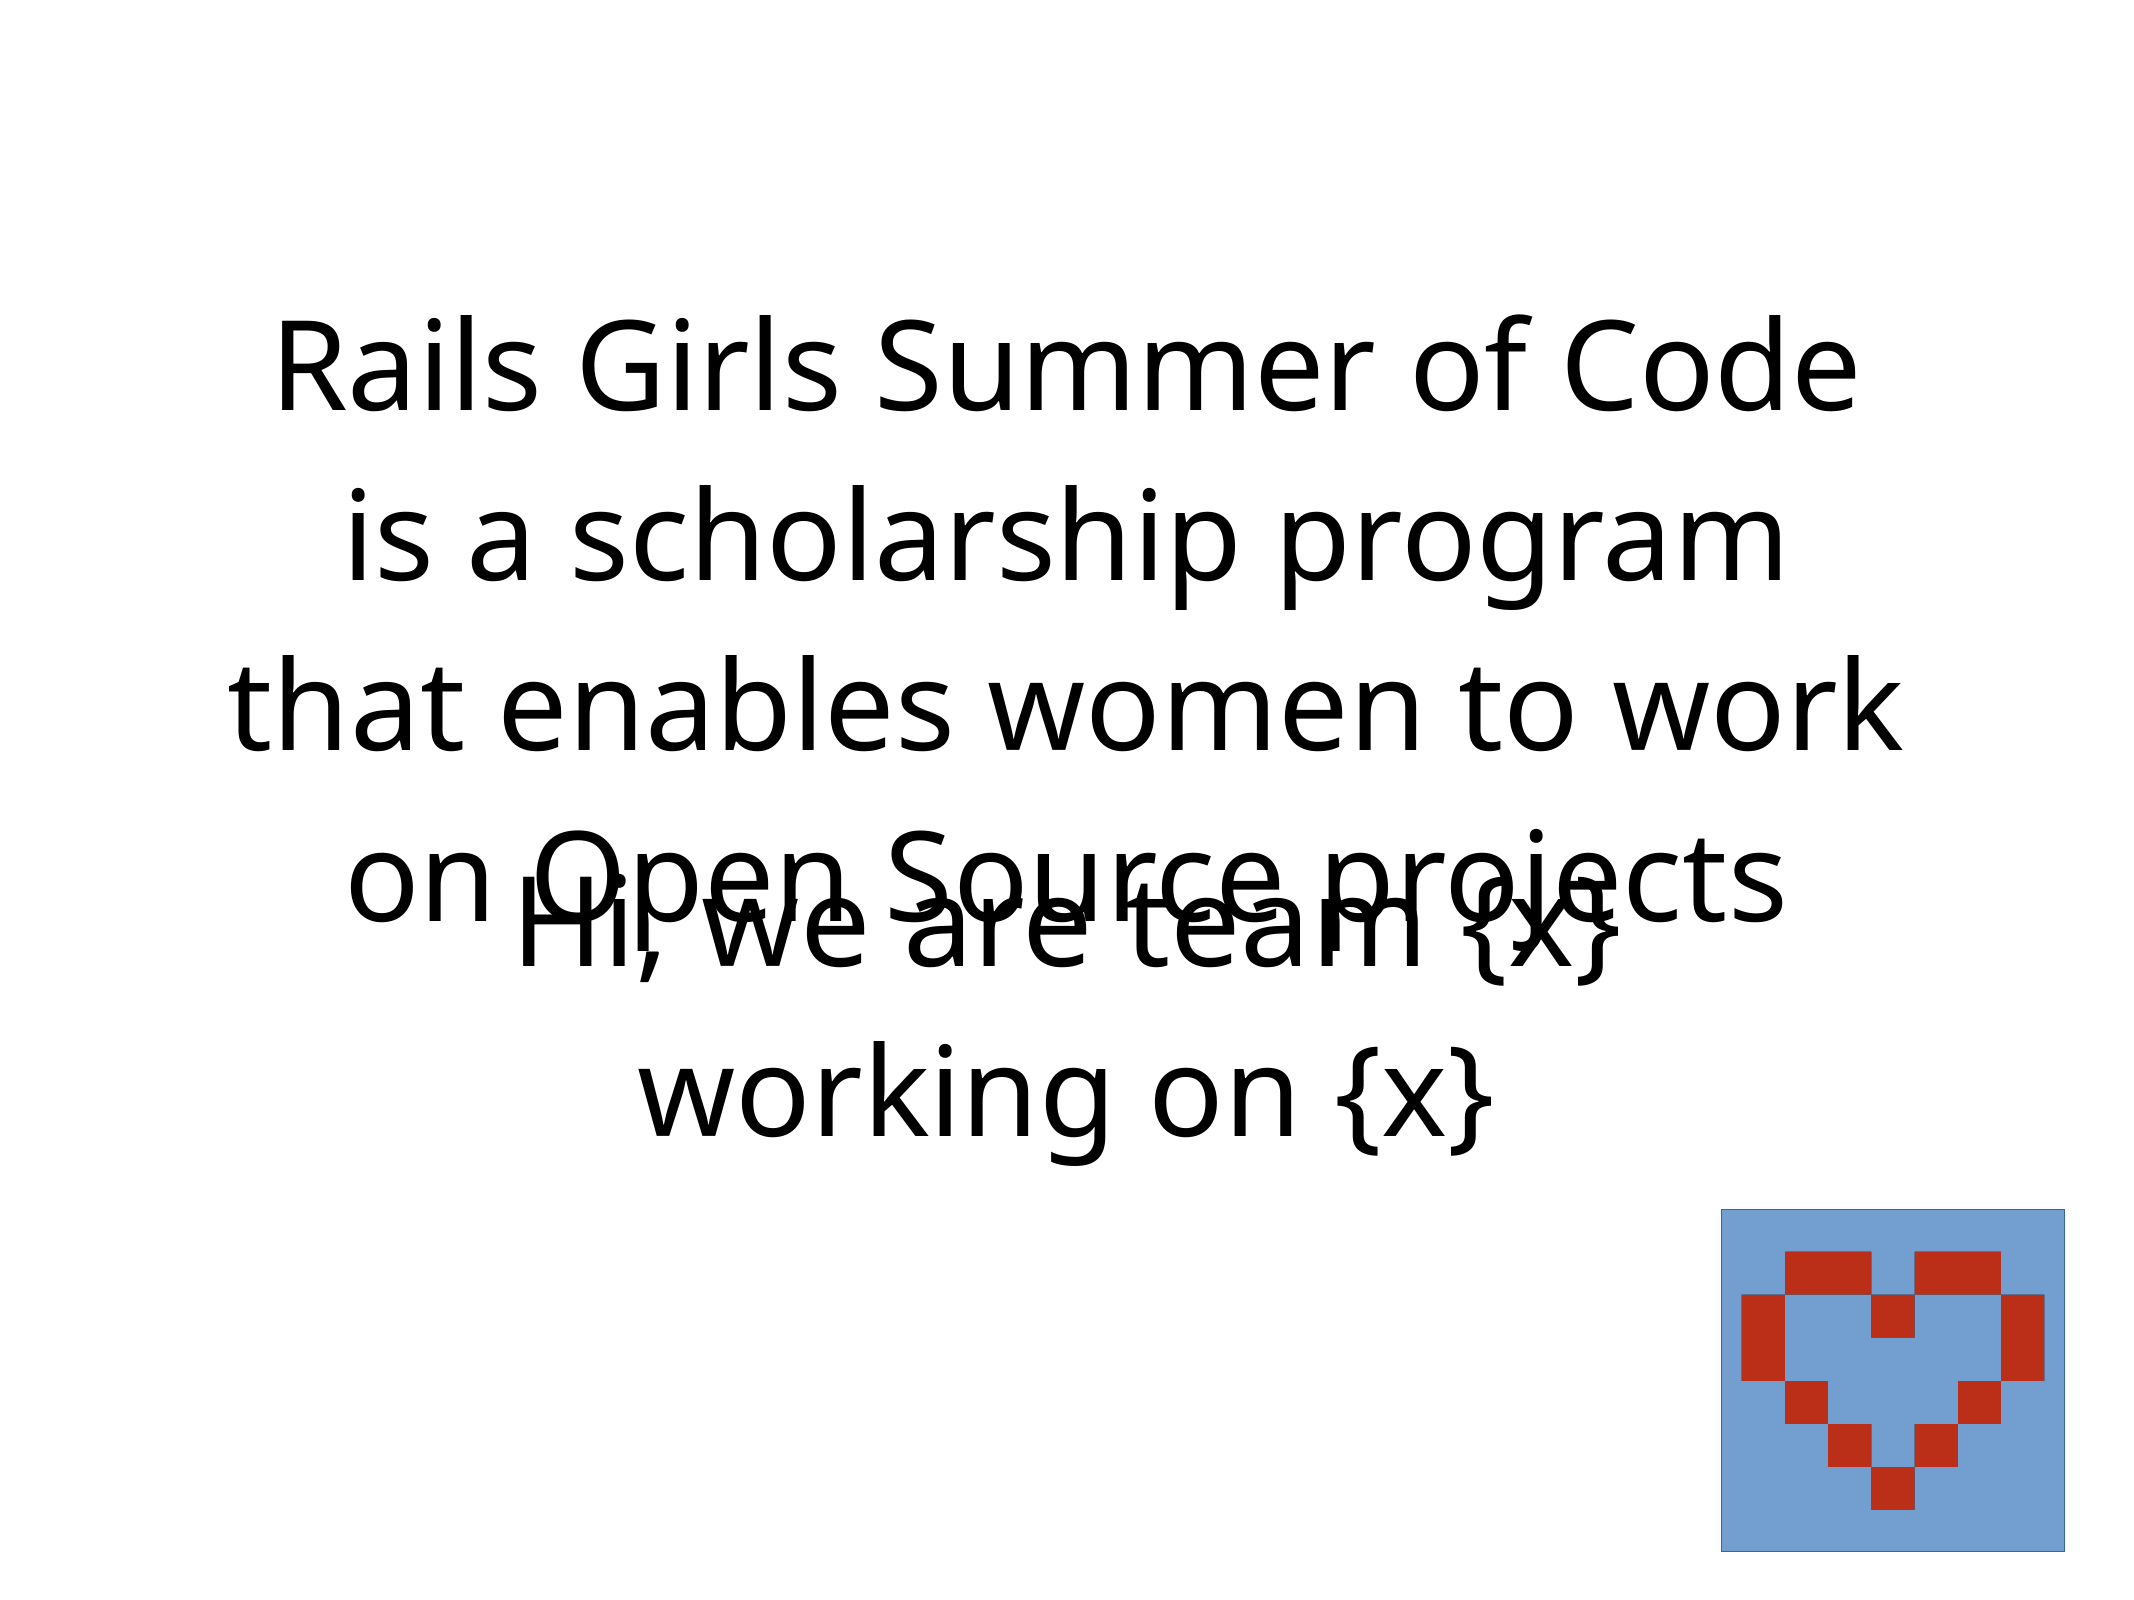

Rails Girls Summer of Code is a scholarship program that enables women to work on Open Source projects
Hi, we are team {x}
working on {x}